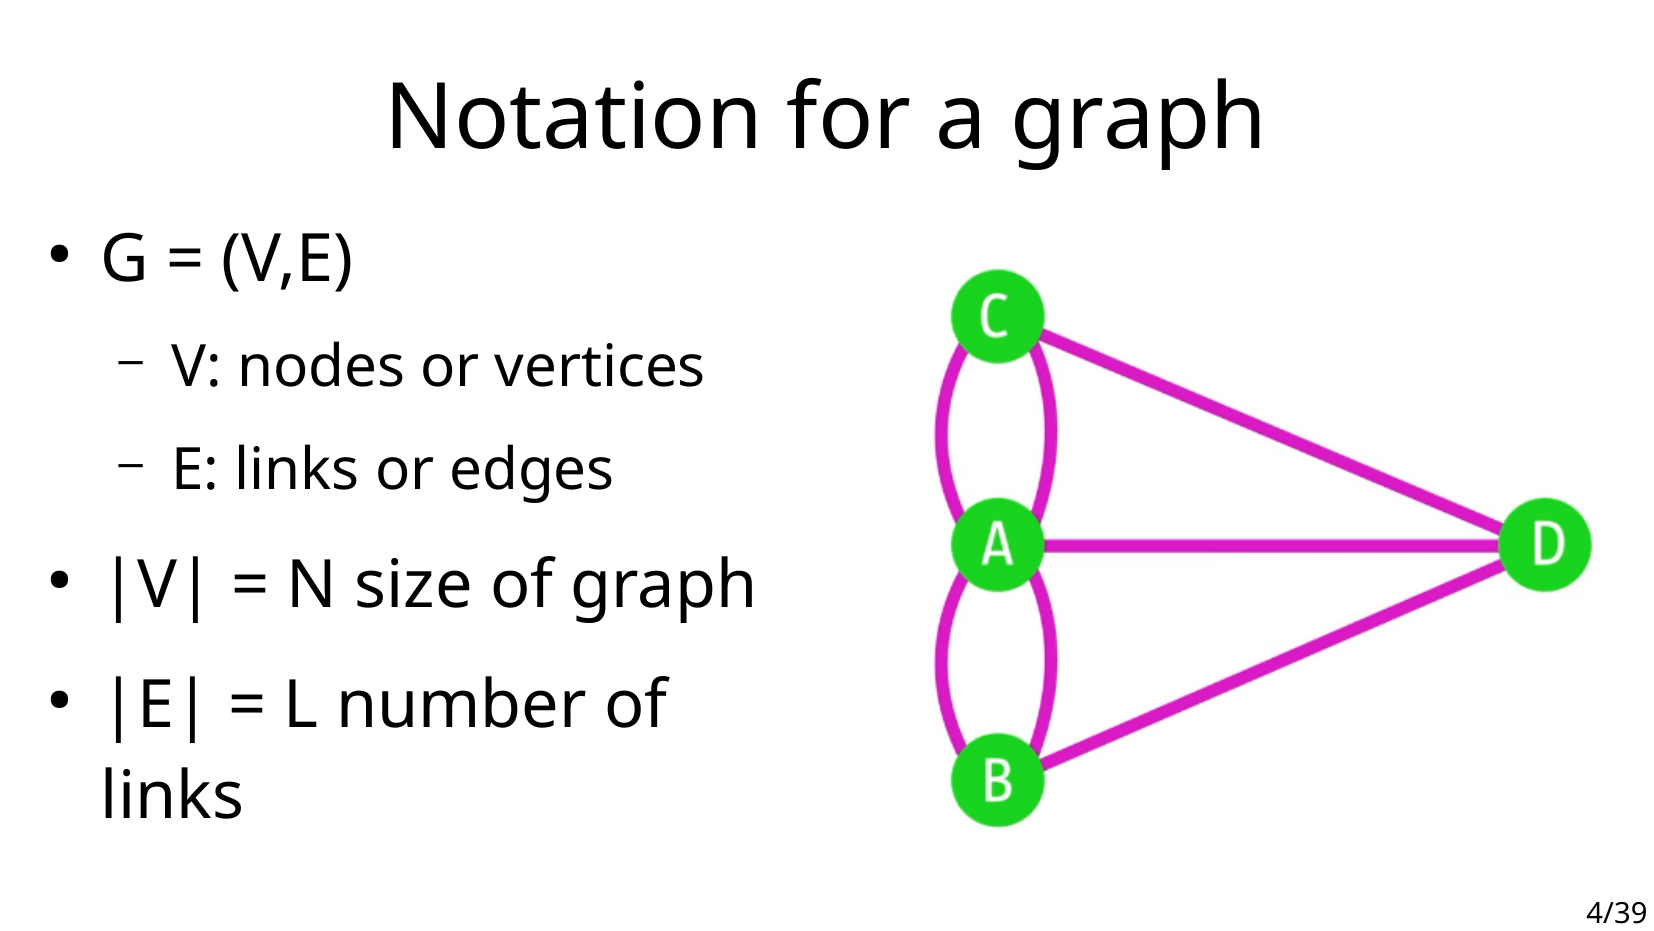

# Notation for a graph
G = (V,E)
V: nodes or vertices
E: links or edges
|V| = N size of graph
|E| = L number of links
4